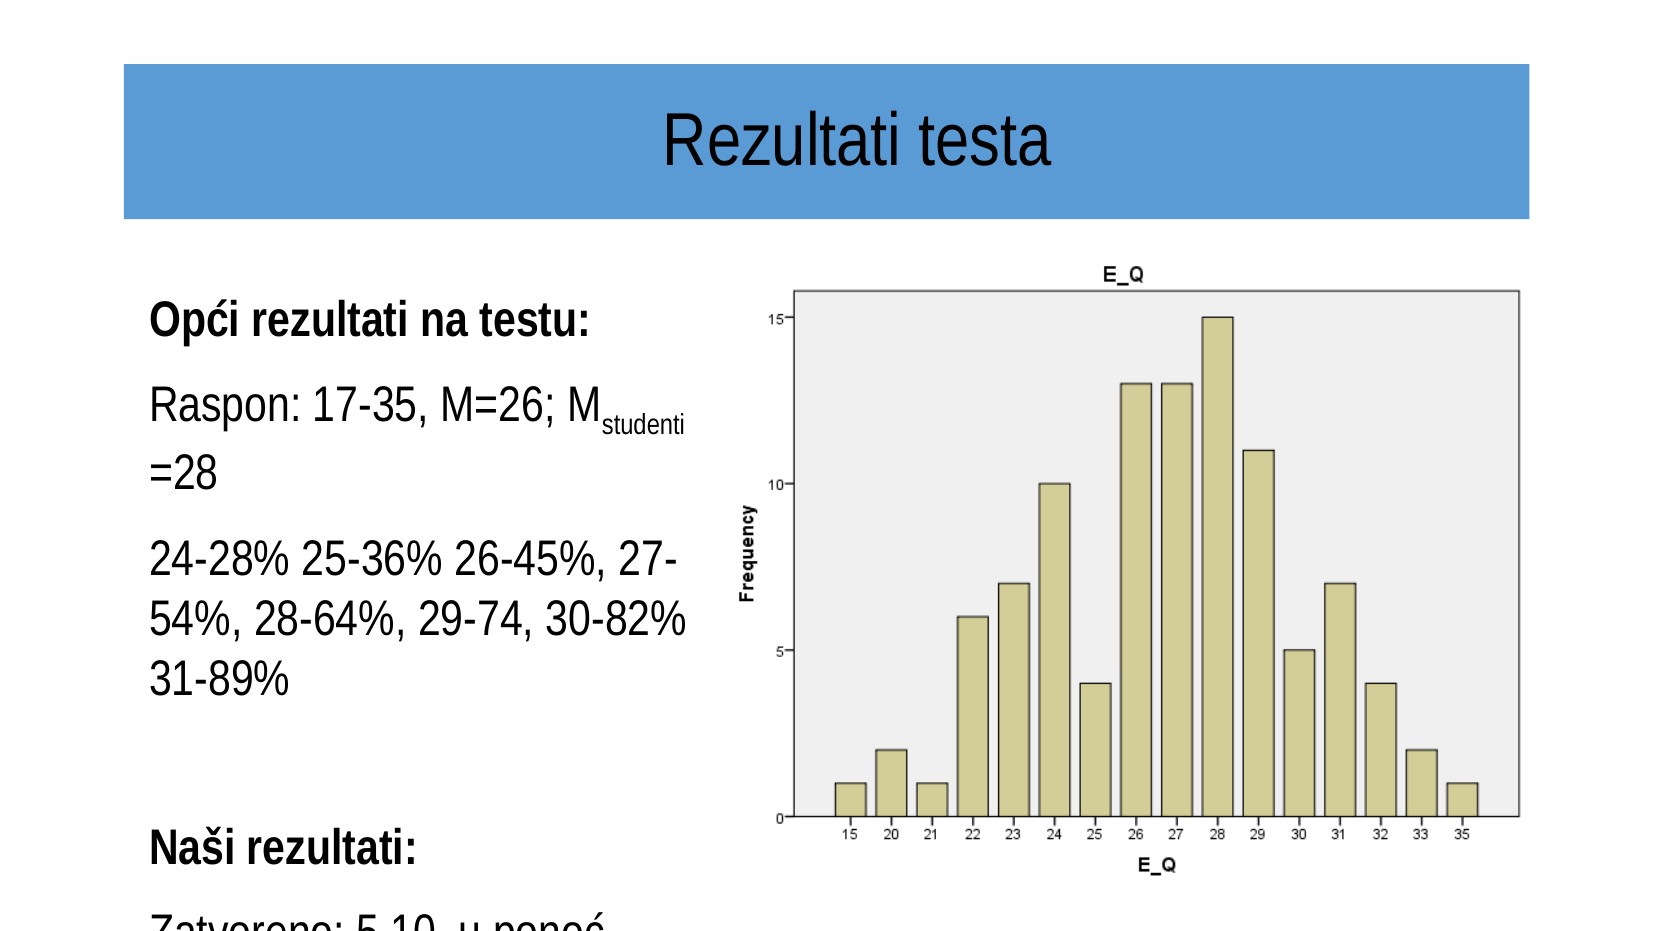

# Rezultati testa
Opći rezultati na testu:
Raspon: 17-35, M=26; Mstudenti =28
24-28% 25-36% 26-45%, 27-54%, 28-64%, 29-74, 30-82% 31-89%
Naši rezultati:
Zatvoreno: 5.10. u ponoć, N=102
Raspon: 15-35, M=26,8 sd=3,31